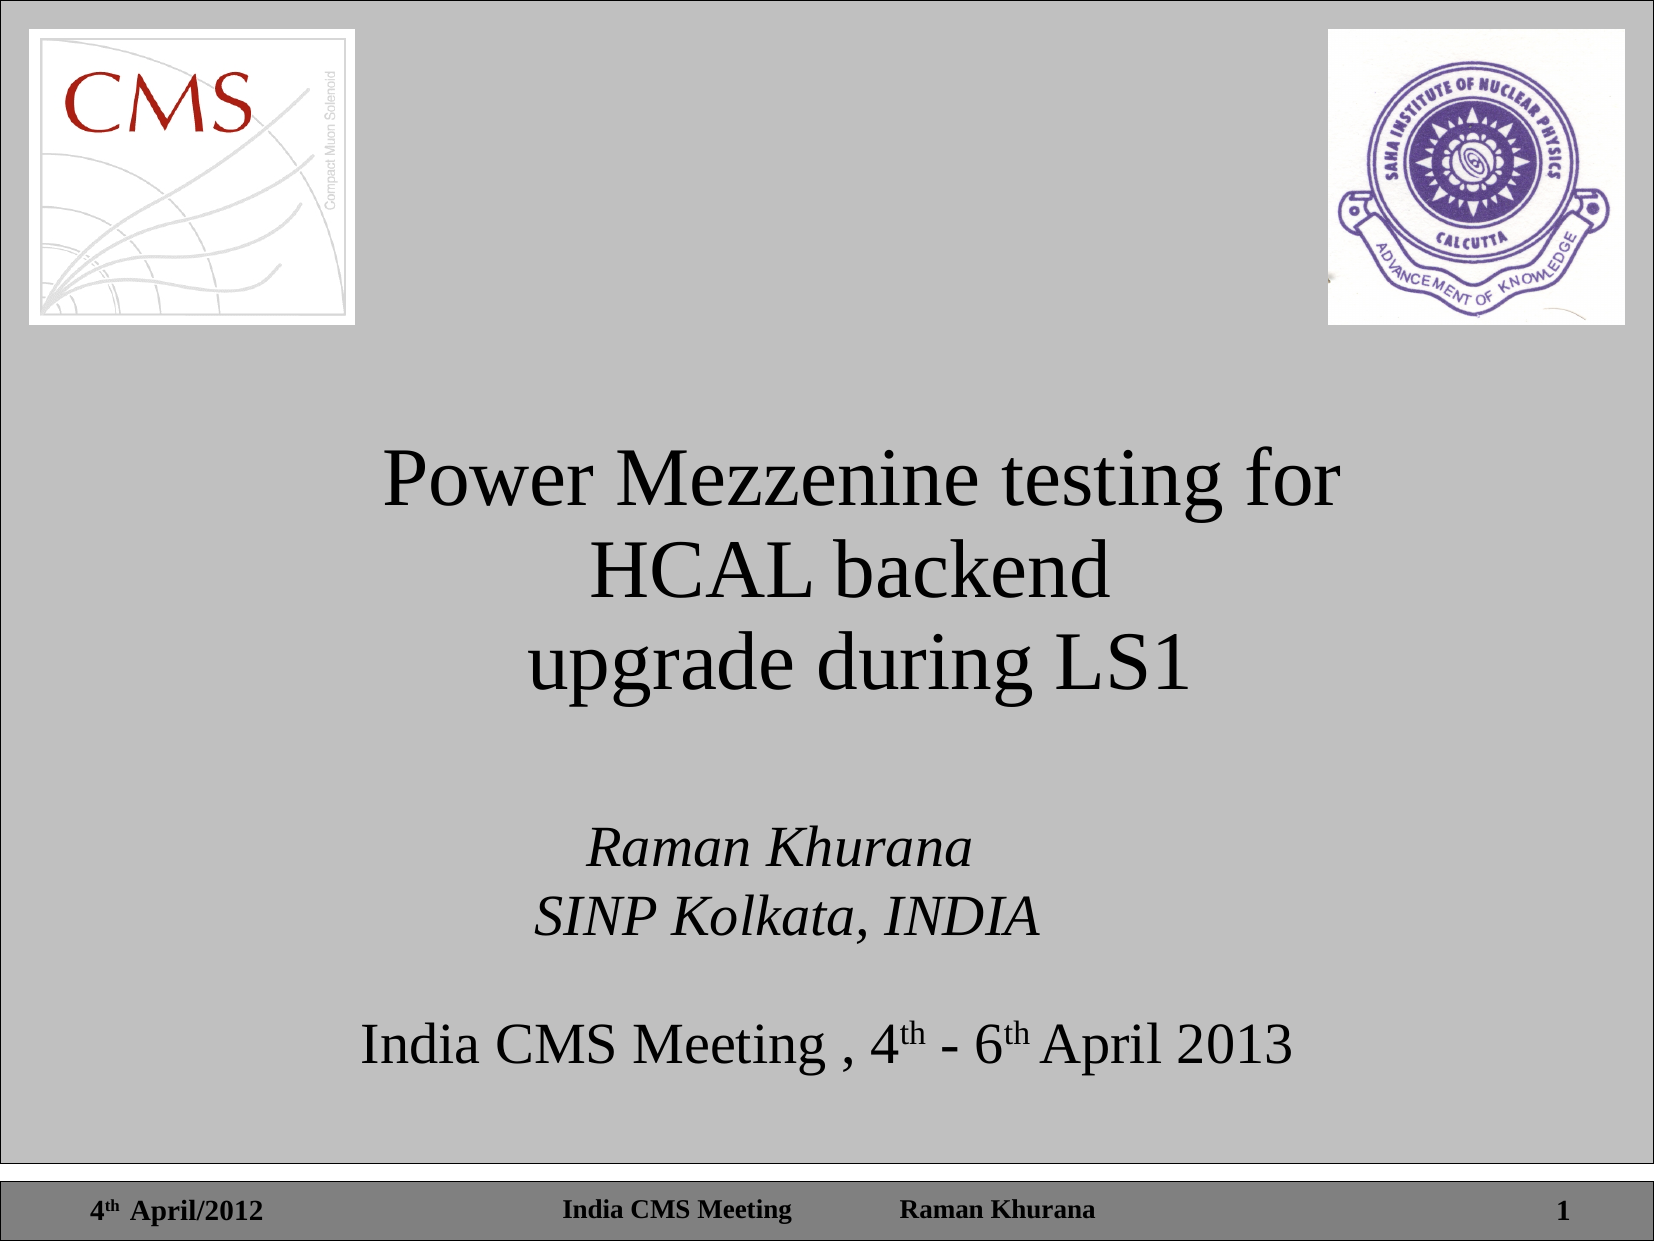

Power Mezzenine testing for
 HCAL backend
 upgrade during LS1
 Raman Khurana
 SINP Kolkata, INDIA
 India CMS Meeting , 4th - 6th April 2013
1